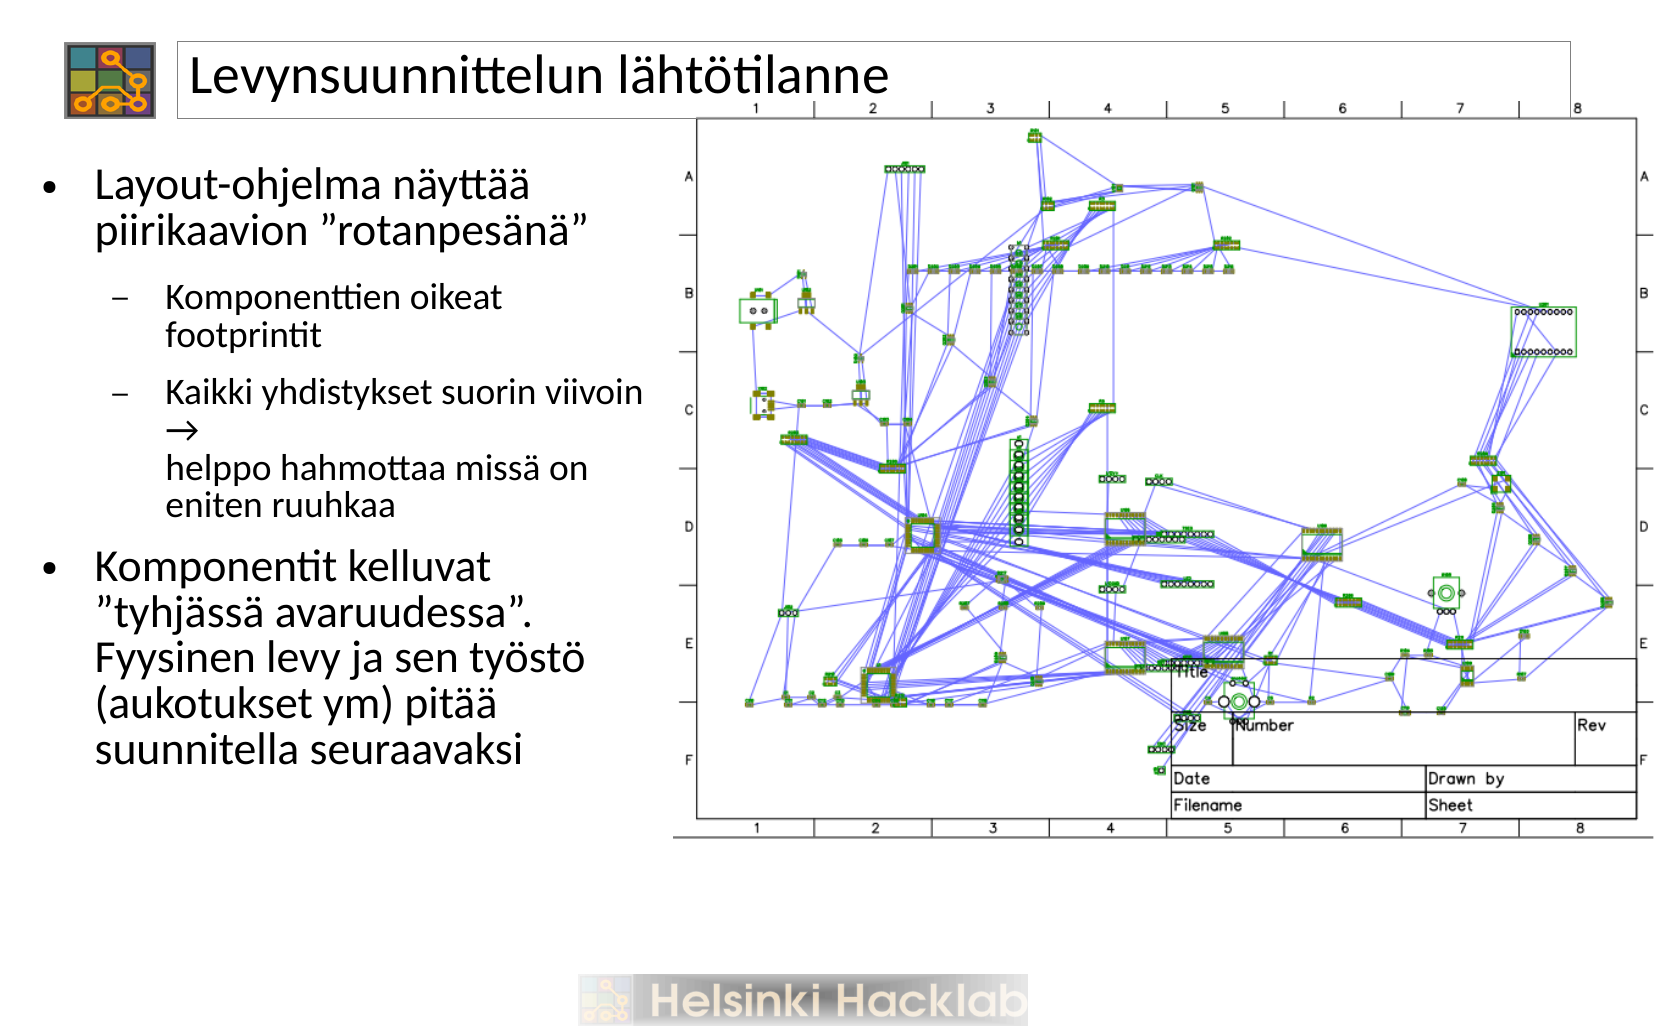

# Levynsuunnittelun lähtötilanne
Layout-ohjelma näyttää piirikaavion ”rotanpesänä”
Komponenttien oikeat footprintit
Kaikki yhdistykset suorin viivoin
→
helppo hahmottaa missä on eniten ruuhkaa
Komponentit kelluvat ”tyhjässä avaruudessa”. Fyysinen levy ja sen työstö (aukotukset ym) pitää suunnitella seuraavaksi